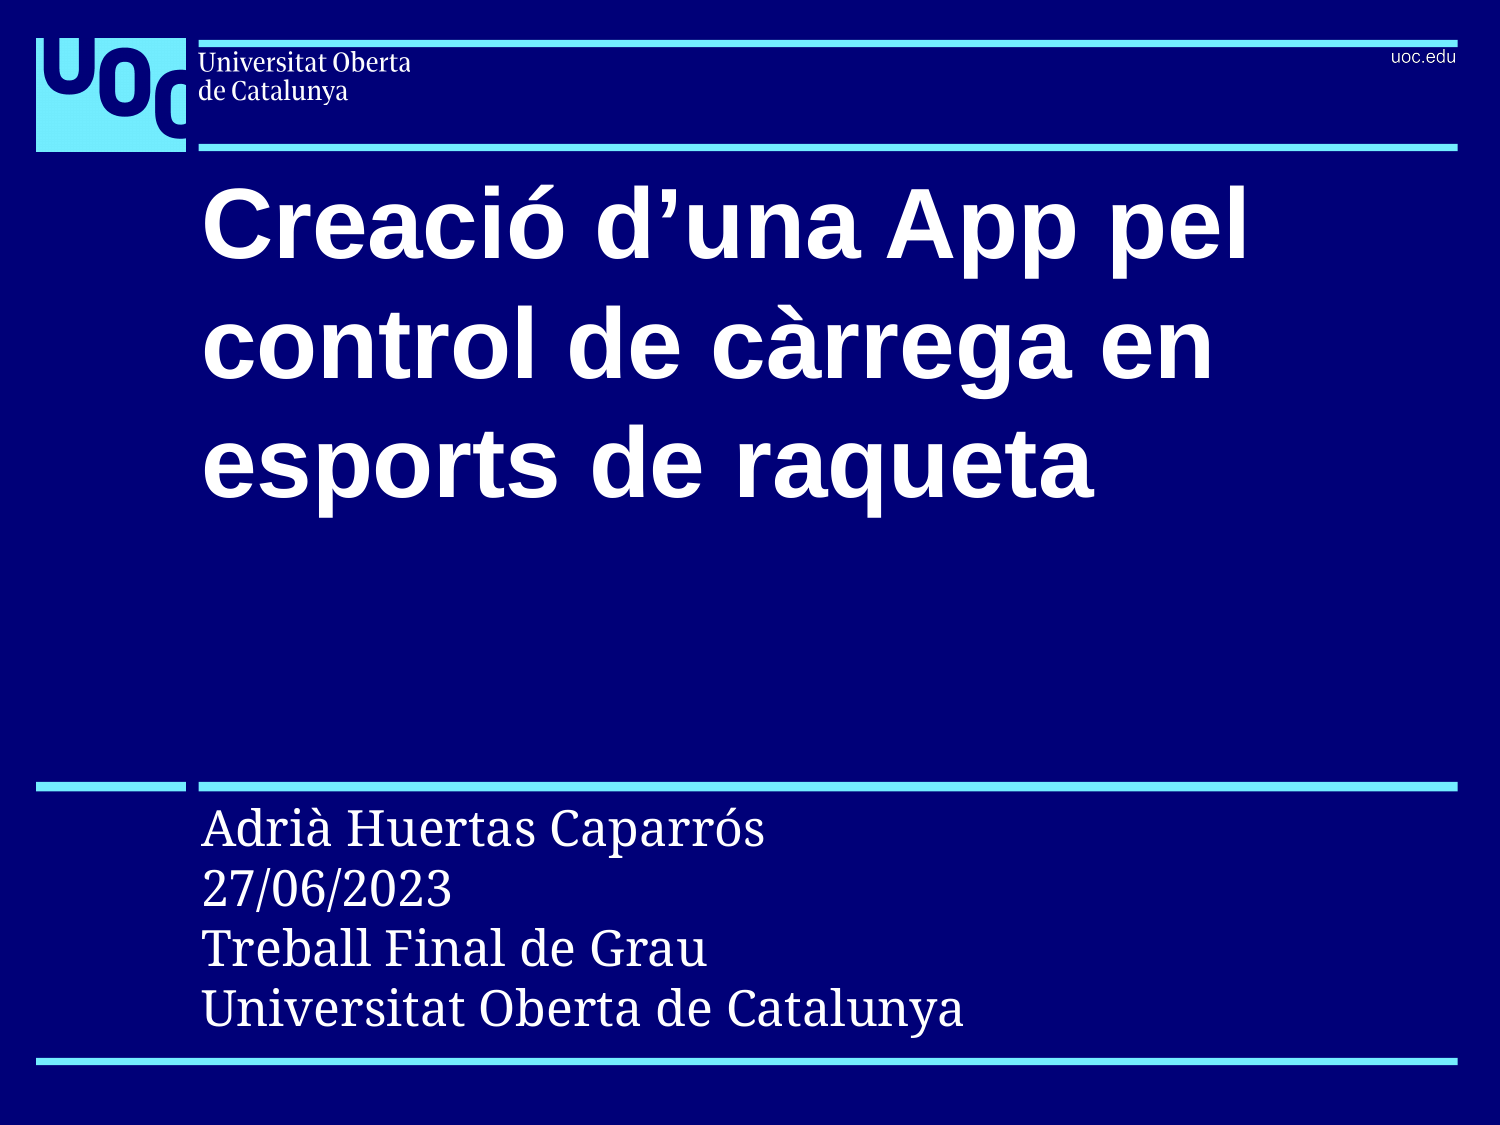

# Creació d’una App pel control de càrrega en esports de raqueta
Adrià Huertas Caparrós
27/06/2023
Treball Final de Grau
Universitat Oberta de Catalunya